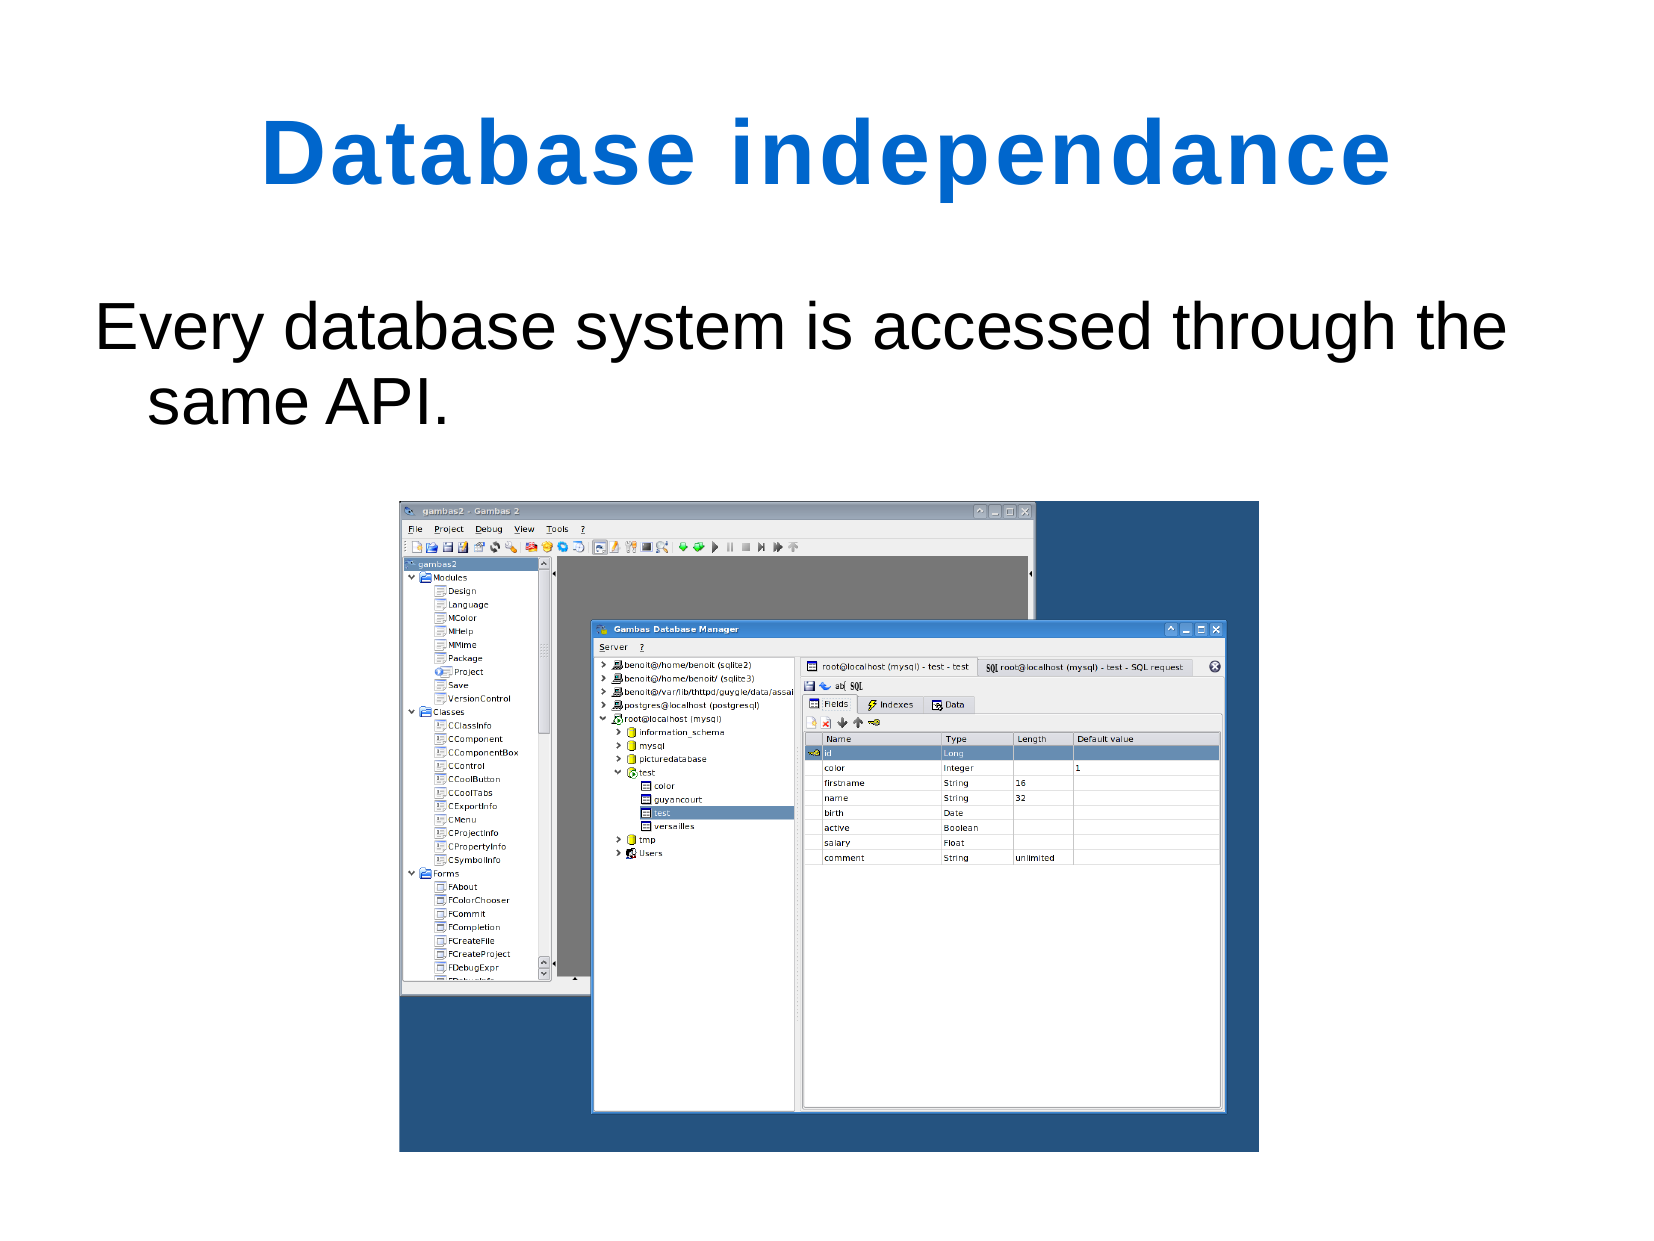

# Database independance
Every database system is accessed through the same API.